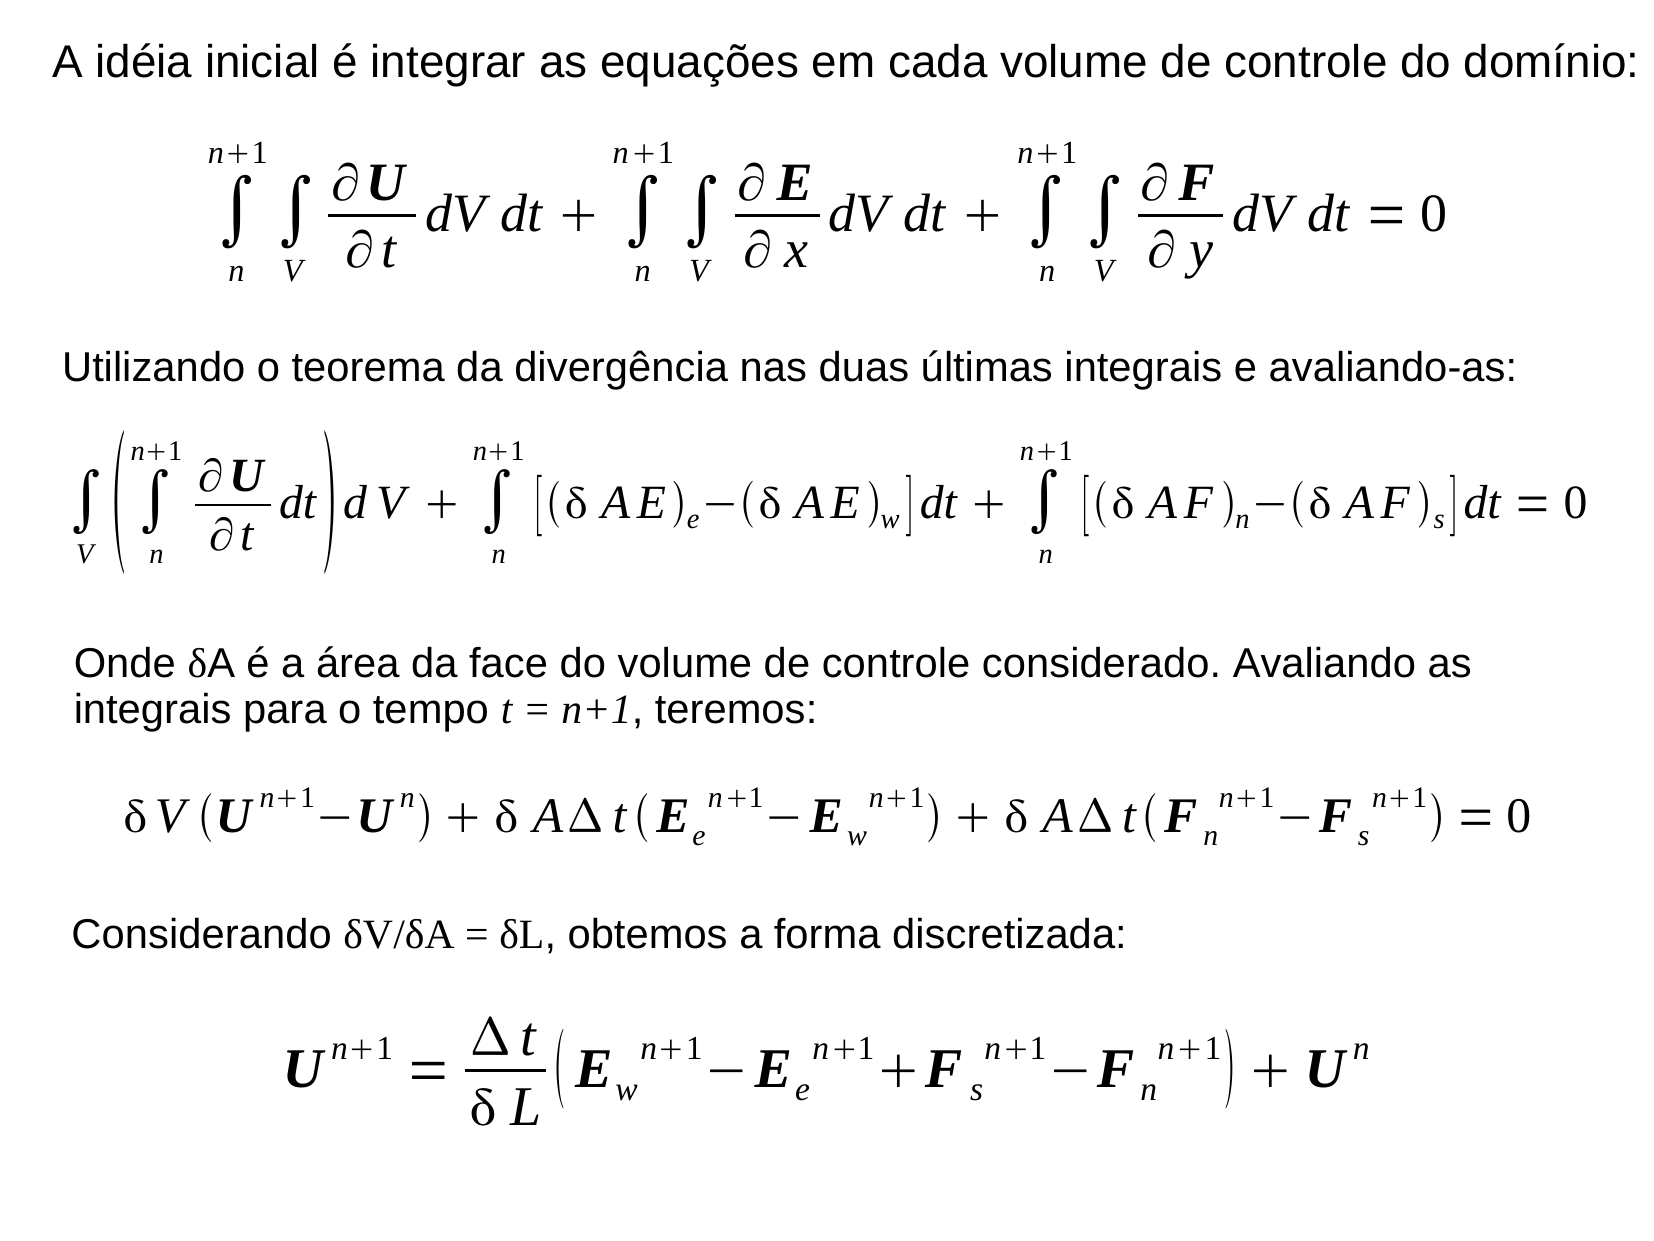

A idéia inicial é integrar as equações em cada volume de controle do domínio:
Utilizando o teorema da divergência nas duas últimas integrais e avaliando-as:
Onde δA é a área da face do volume de controle considerado. Avaliando as
integrais para o tempo t = n+1, teremos:
Considerando δV/δA = δL, obtemos a forma discretizada: